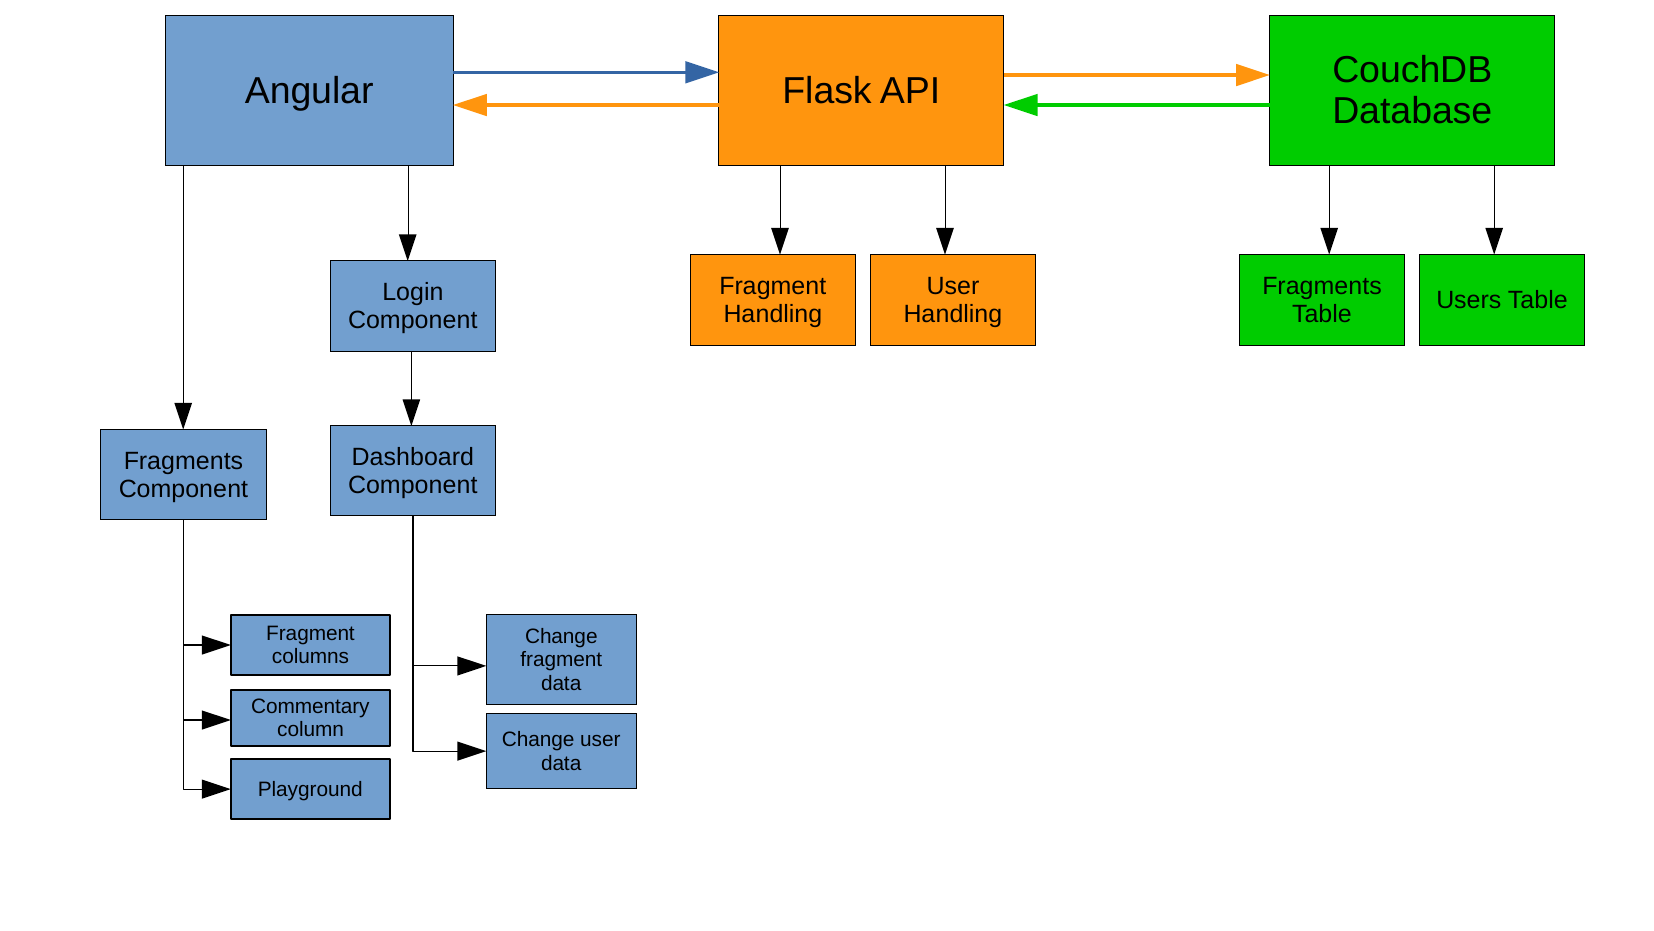

Angular
Flask API
CouchDB Database
Fragment Handling
User Handling
Fragments Table
Users Table
Login
Component
Dashboard
Component
Fragments
Component
Change fragment data
Fragment columns
Commentary column
Change user data
Playground